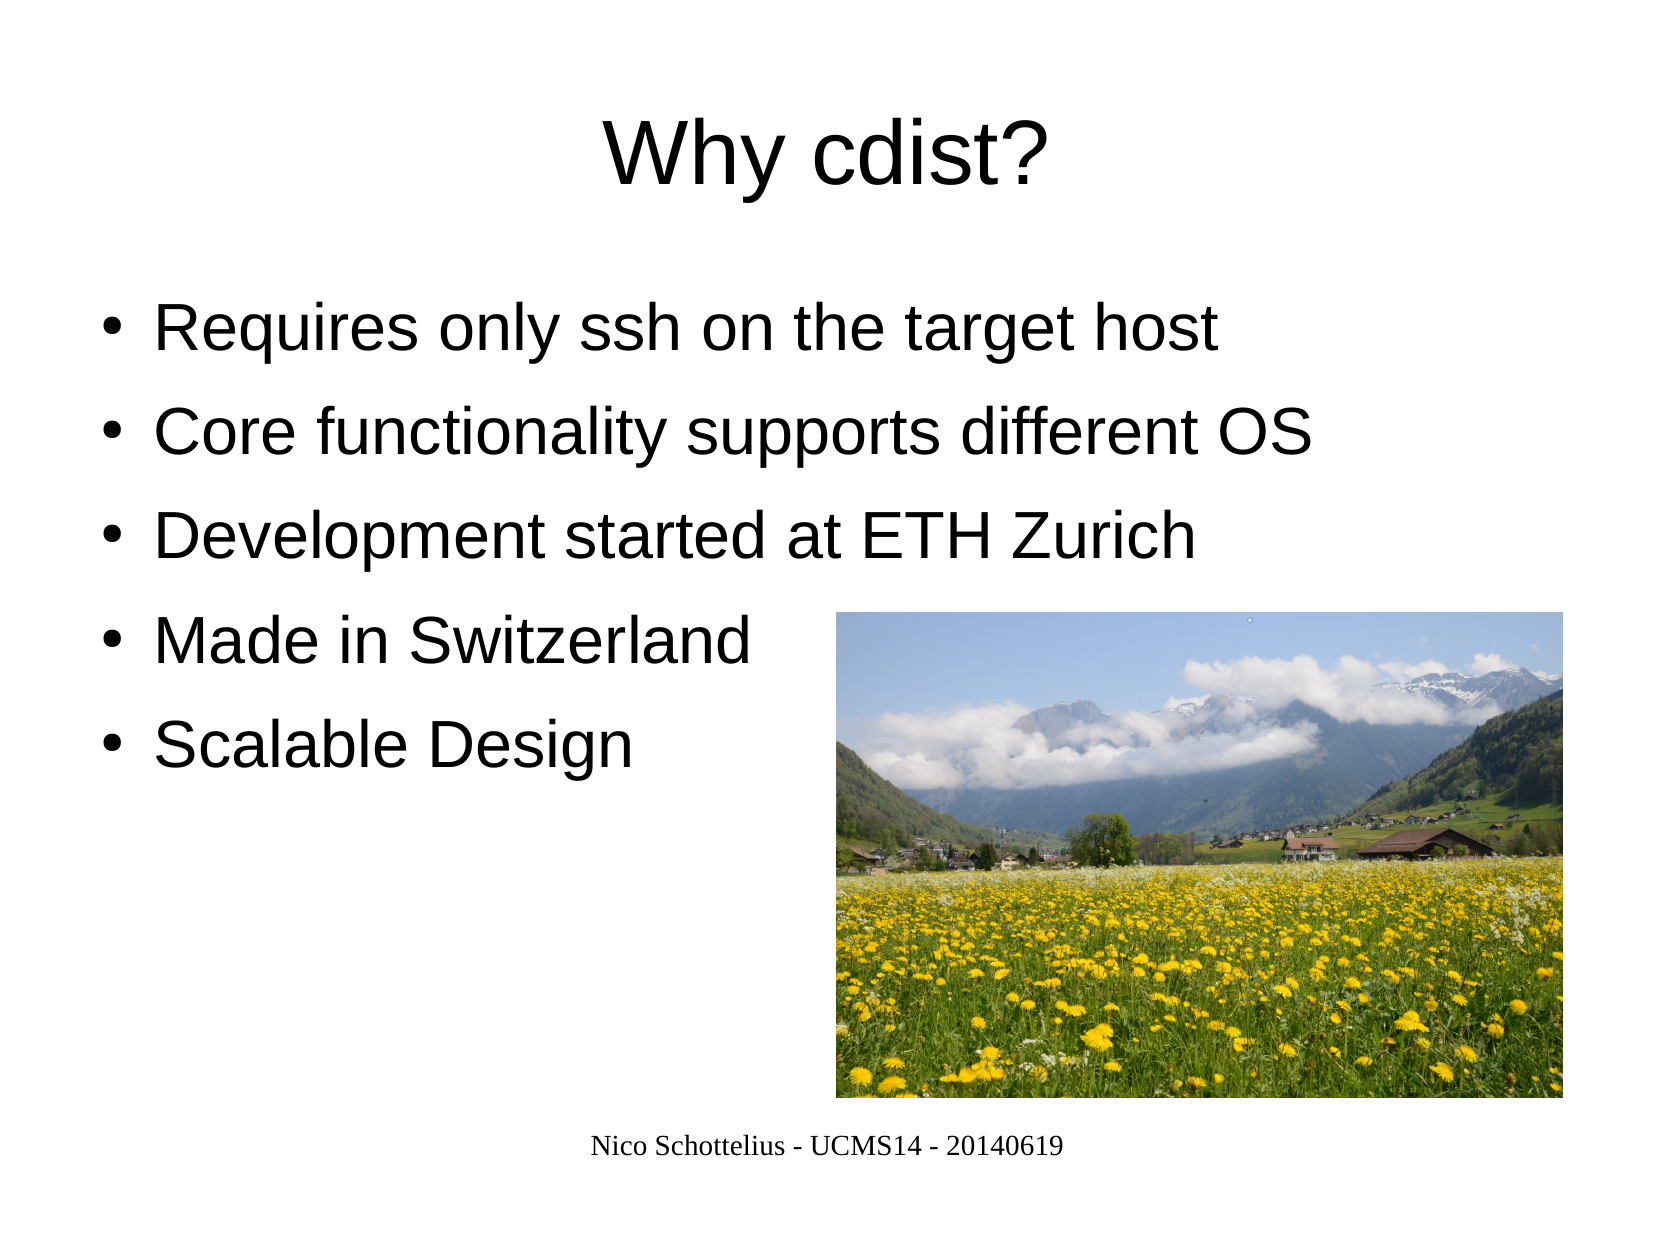

# Why cdist?
Requires only ssh on the target host
Core functionality supports different OS
Development started at ETH Zurich
Made in Switzerland
Scalable Design
Nico Schottelius - UCMS14 - 20140619